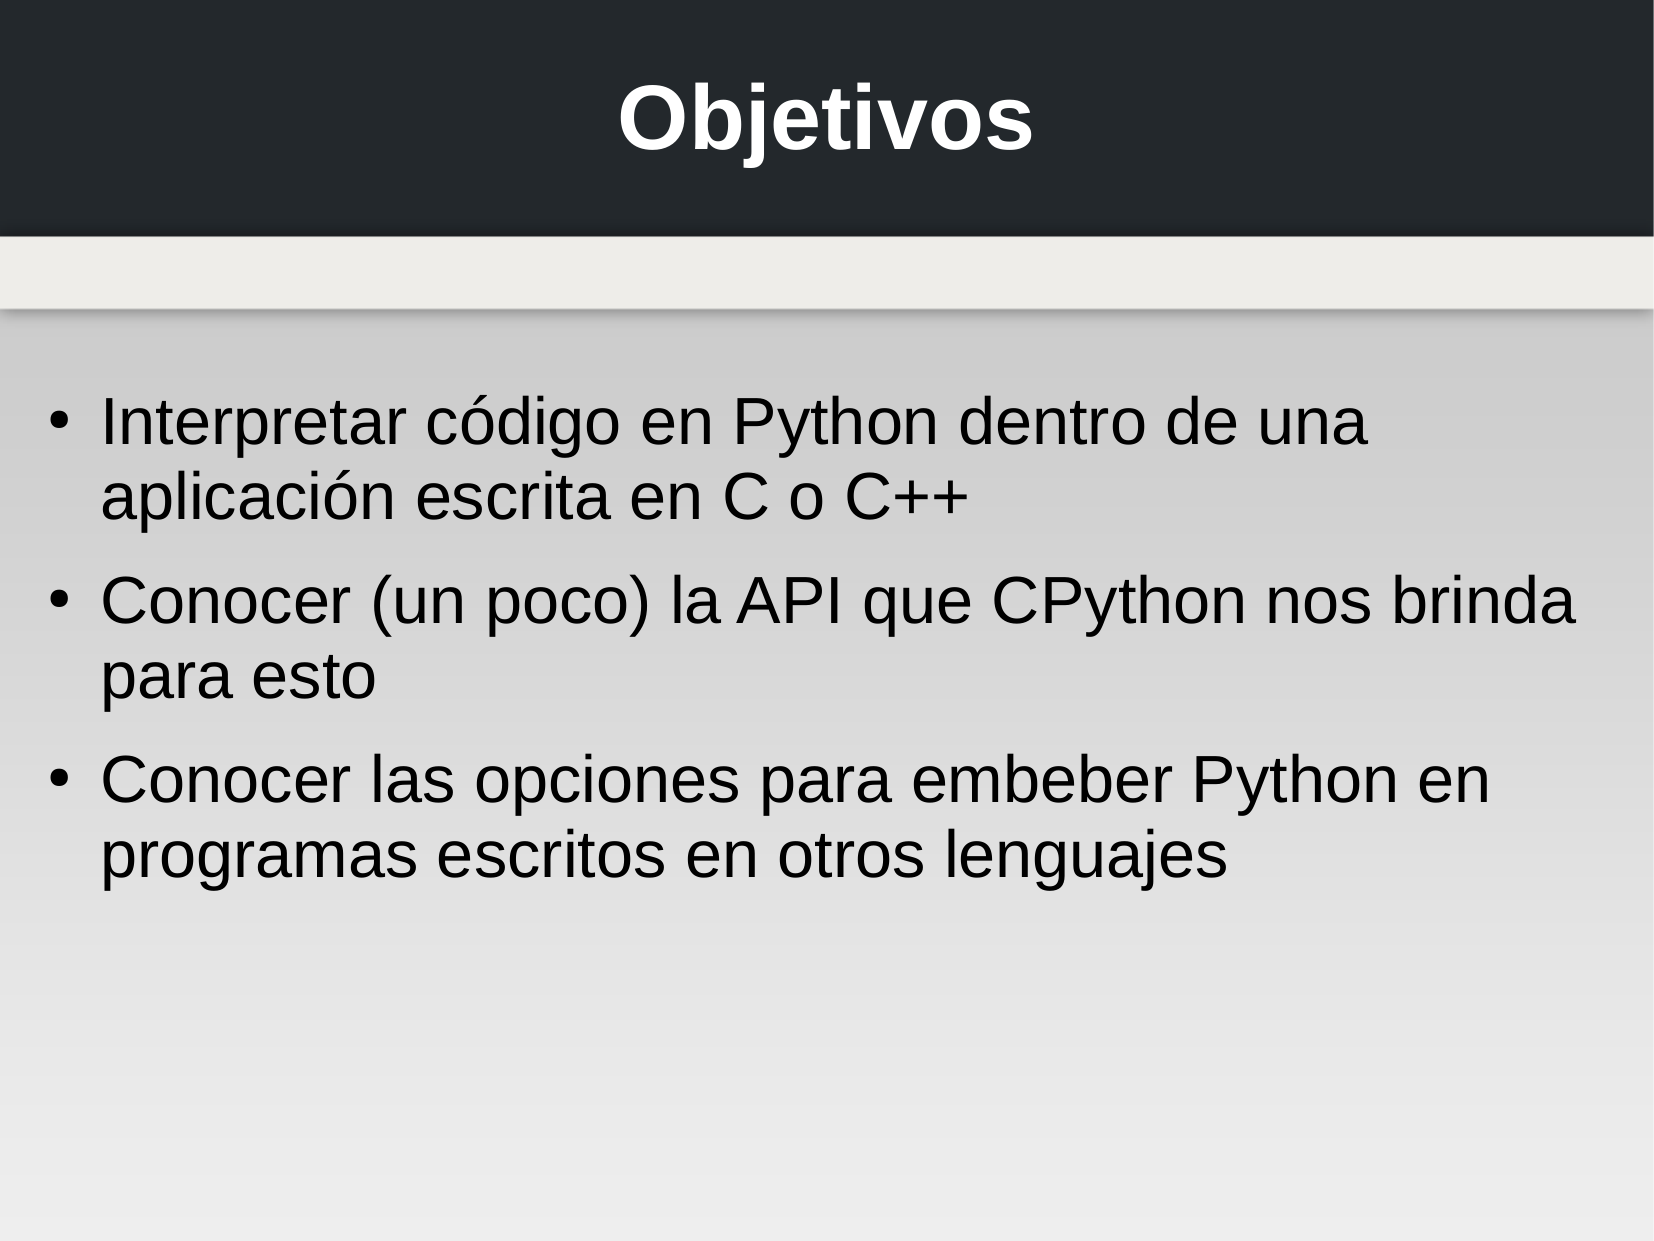

# Objetivos
Interpretar código en Python dentro de una aplicación escrita en C o C++
Conocer (un poco) la API que CPython nos brinda para esto
Conocer las opciones para embeber Python en programas escritos en otros lenguajes